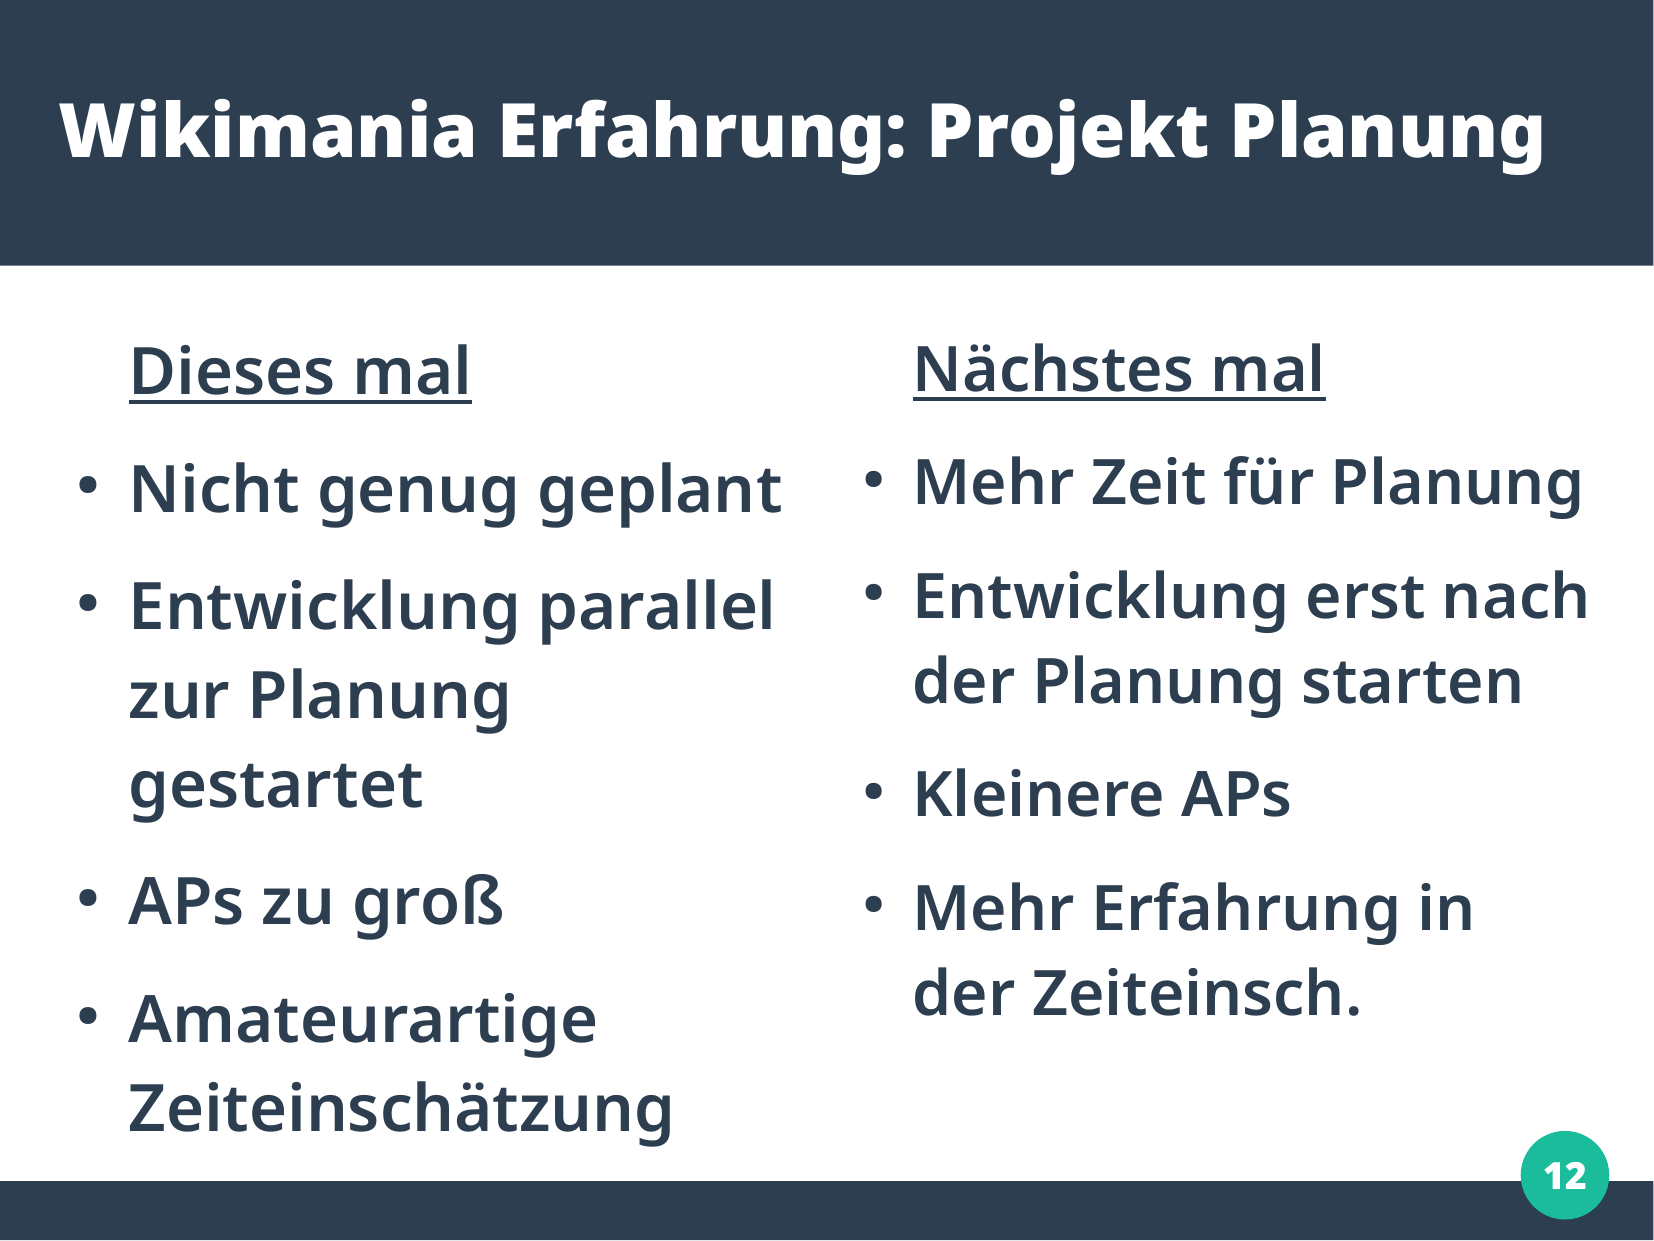

# Wikimania Erfahrung: Projekt Planung
Dieses mal
Nicht genug geplant
Entwicklung parallel zur Planung gestartet
APs zu groß
Amateurartige Zeiteinschätzung
Nächstes mal
Mehr Zeit für Planung
Entwicklung erst nach der Planung starten
Kleinere APs
Mehr Erfahrung in der Zeiteinsch.
12